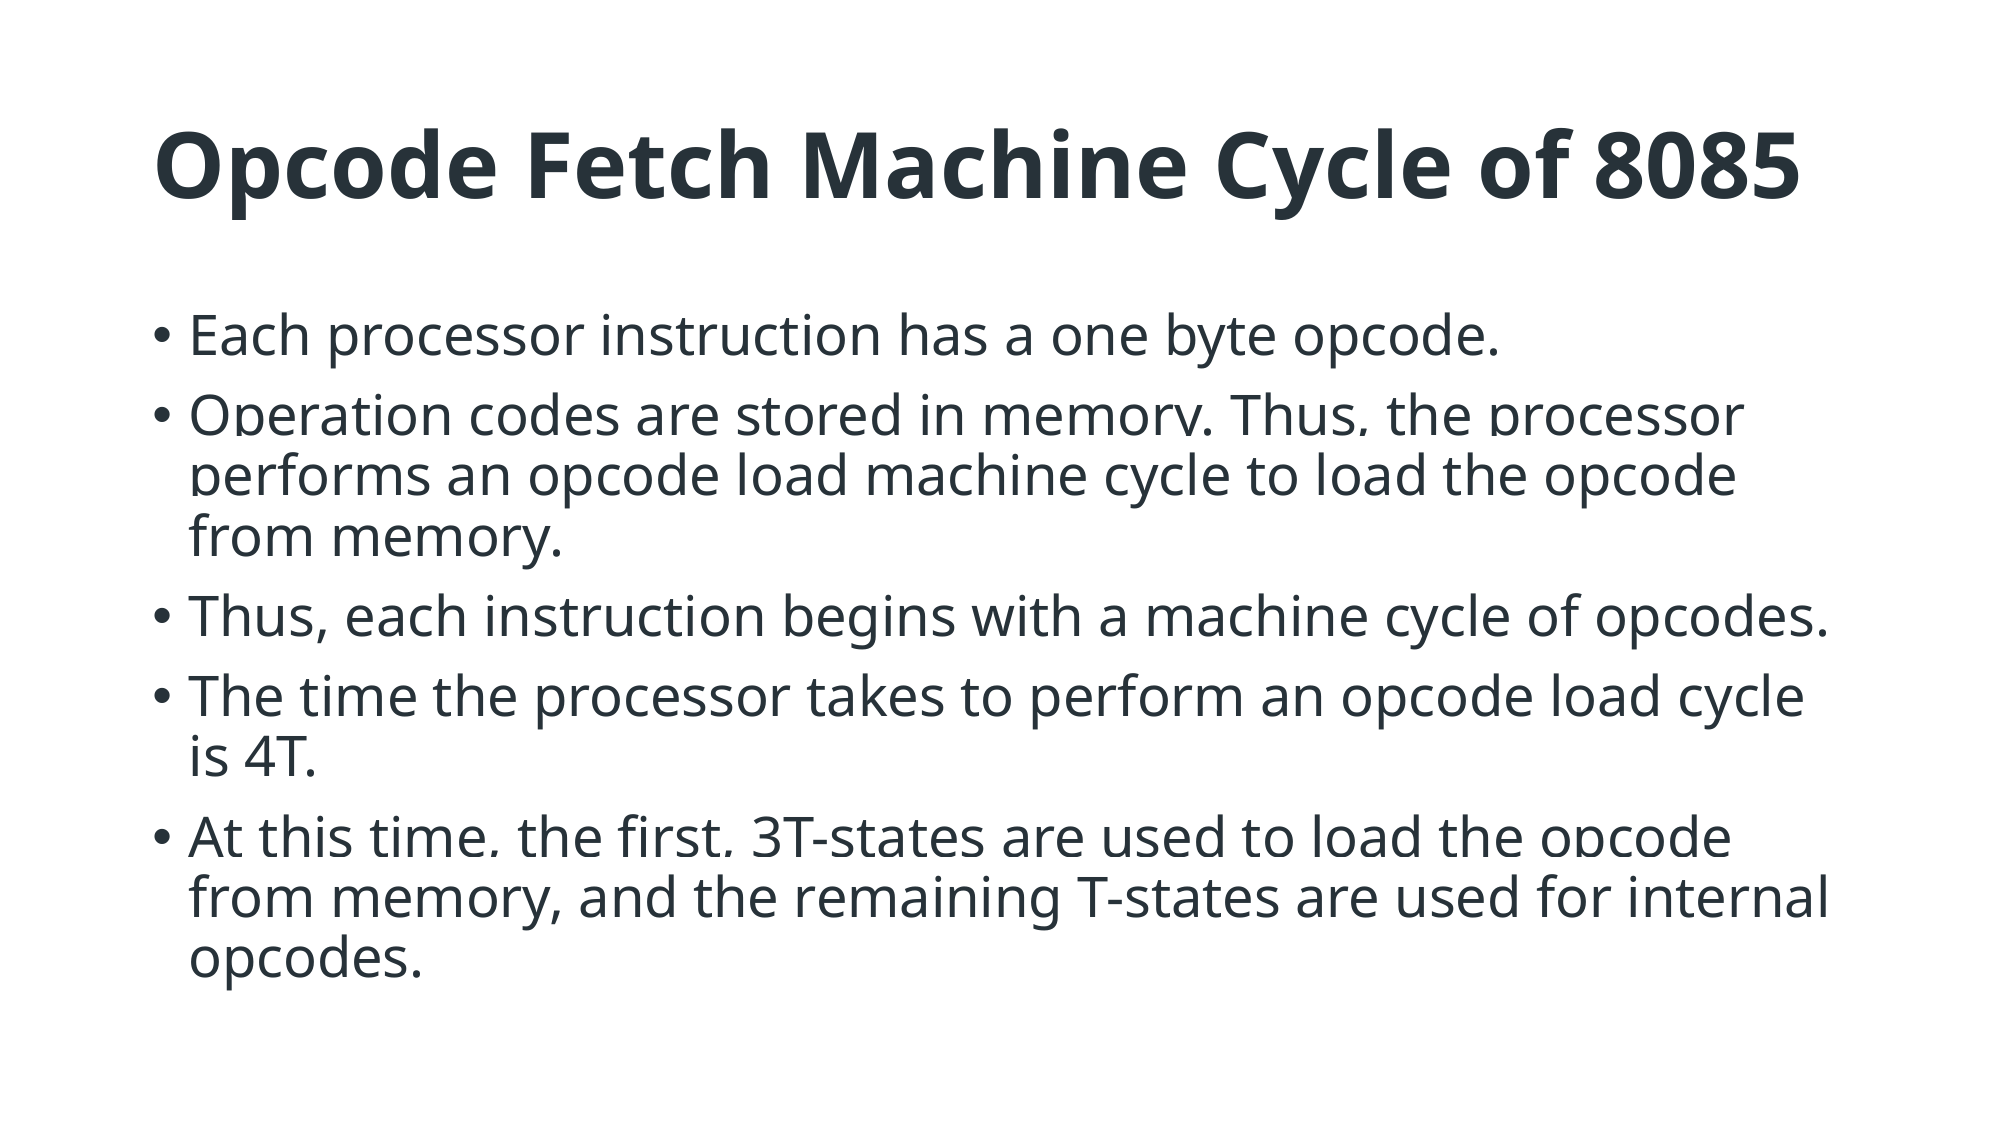

# Opcode Fetch Machine Cycle of 8085
Each processor instruction has a one byte opcode.
Operation codes are stored in memory. Thus, the processor performs an opcode load machine cycle to load the opcode from memory.
Thus, each instruction begins with a machine cycle of opcodes.
The time the processor takes to perform an opcode load cycle is 4T.
At this time, the first, 3T-states are used to load the opcode from memory, and the remaining T-states are used for internal opcodes.